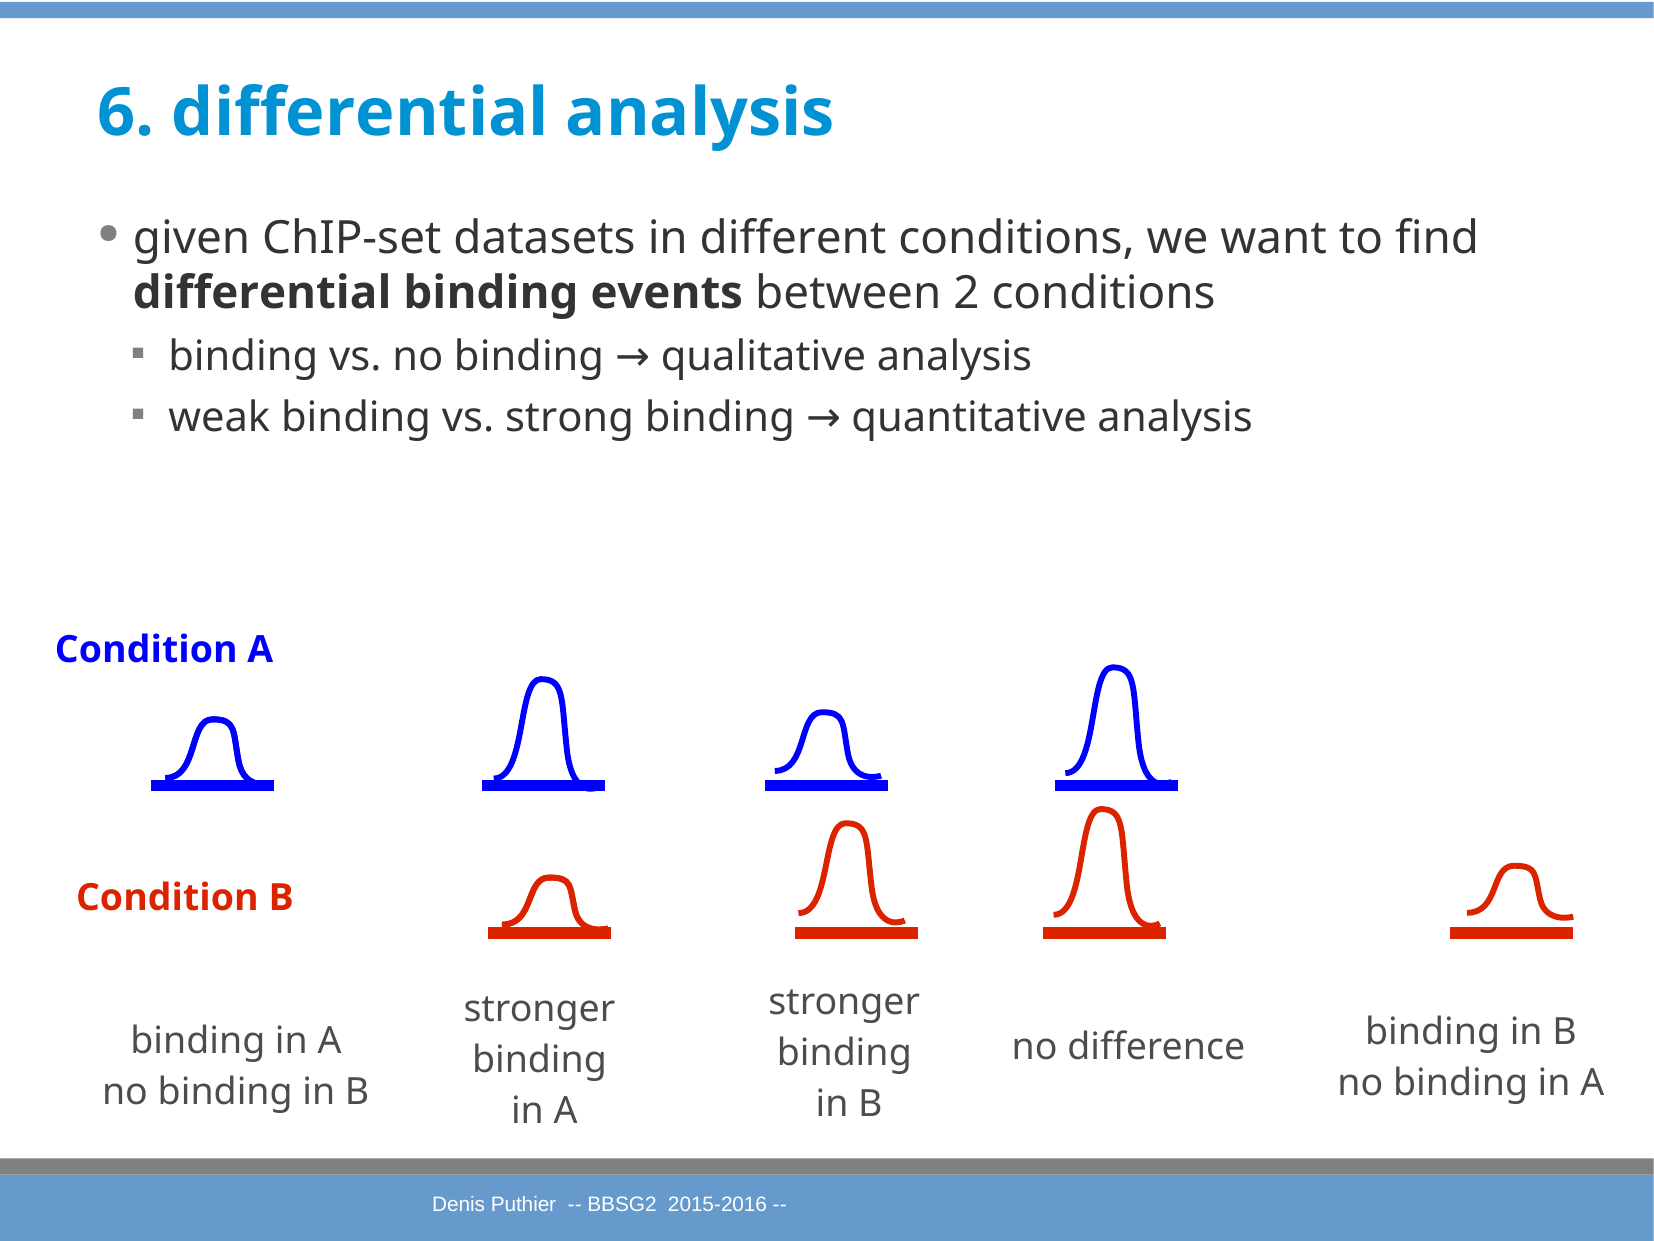

# 6. differential analysis
given ChIP-set datasets in different conditions, we want to find differential binding events between 2 conditions
binding vs. no binding → qualitative analysis
weak binding vs. strong binding → quantitative analysis
Condition A
Condition B
stronger
binding
in B
stronger
binding
in A
binding in B
no binding in A
binding in A
no binding in B
no difference